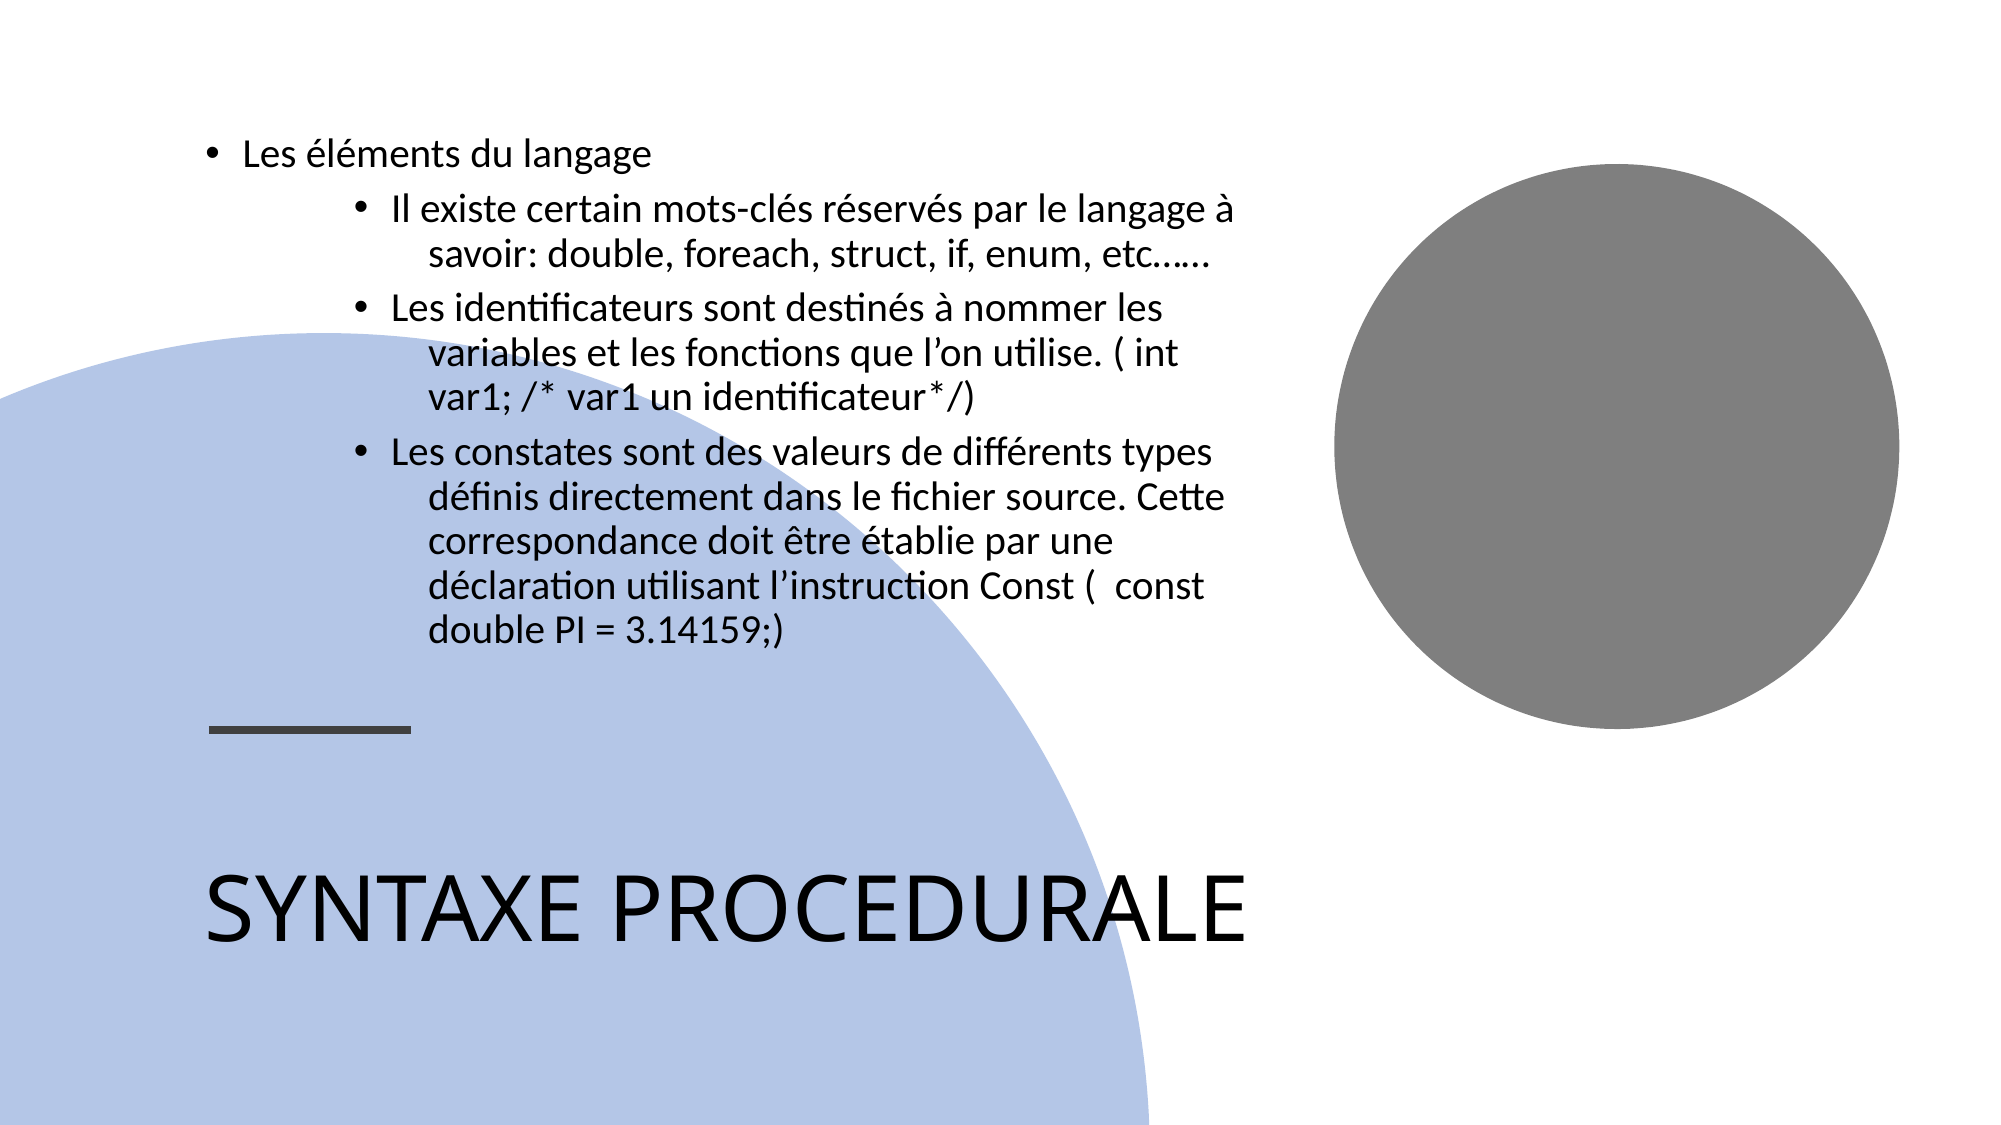

Les éléments du langage
Il existe certain mots-clés réservés par le langage à savoir: double, foreach, struct, if, enum, etc……
Les identificateurs sont destinés à nommer les variables et les fonctions que l’on utilise. ( int var1; /* var1 un identificateur*/)
Les constates sont des valeurs de différents types définis directement dans le fichier source. Cette correspondance doit être établie par une déclaration utilisant l’instruction Const ( const double PI = 3.14159;)
# SYNTAXE PROCEDURALE